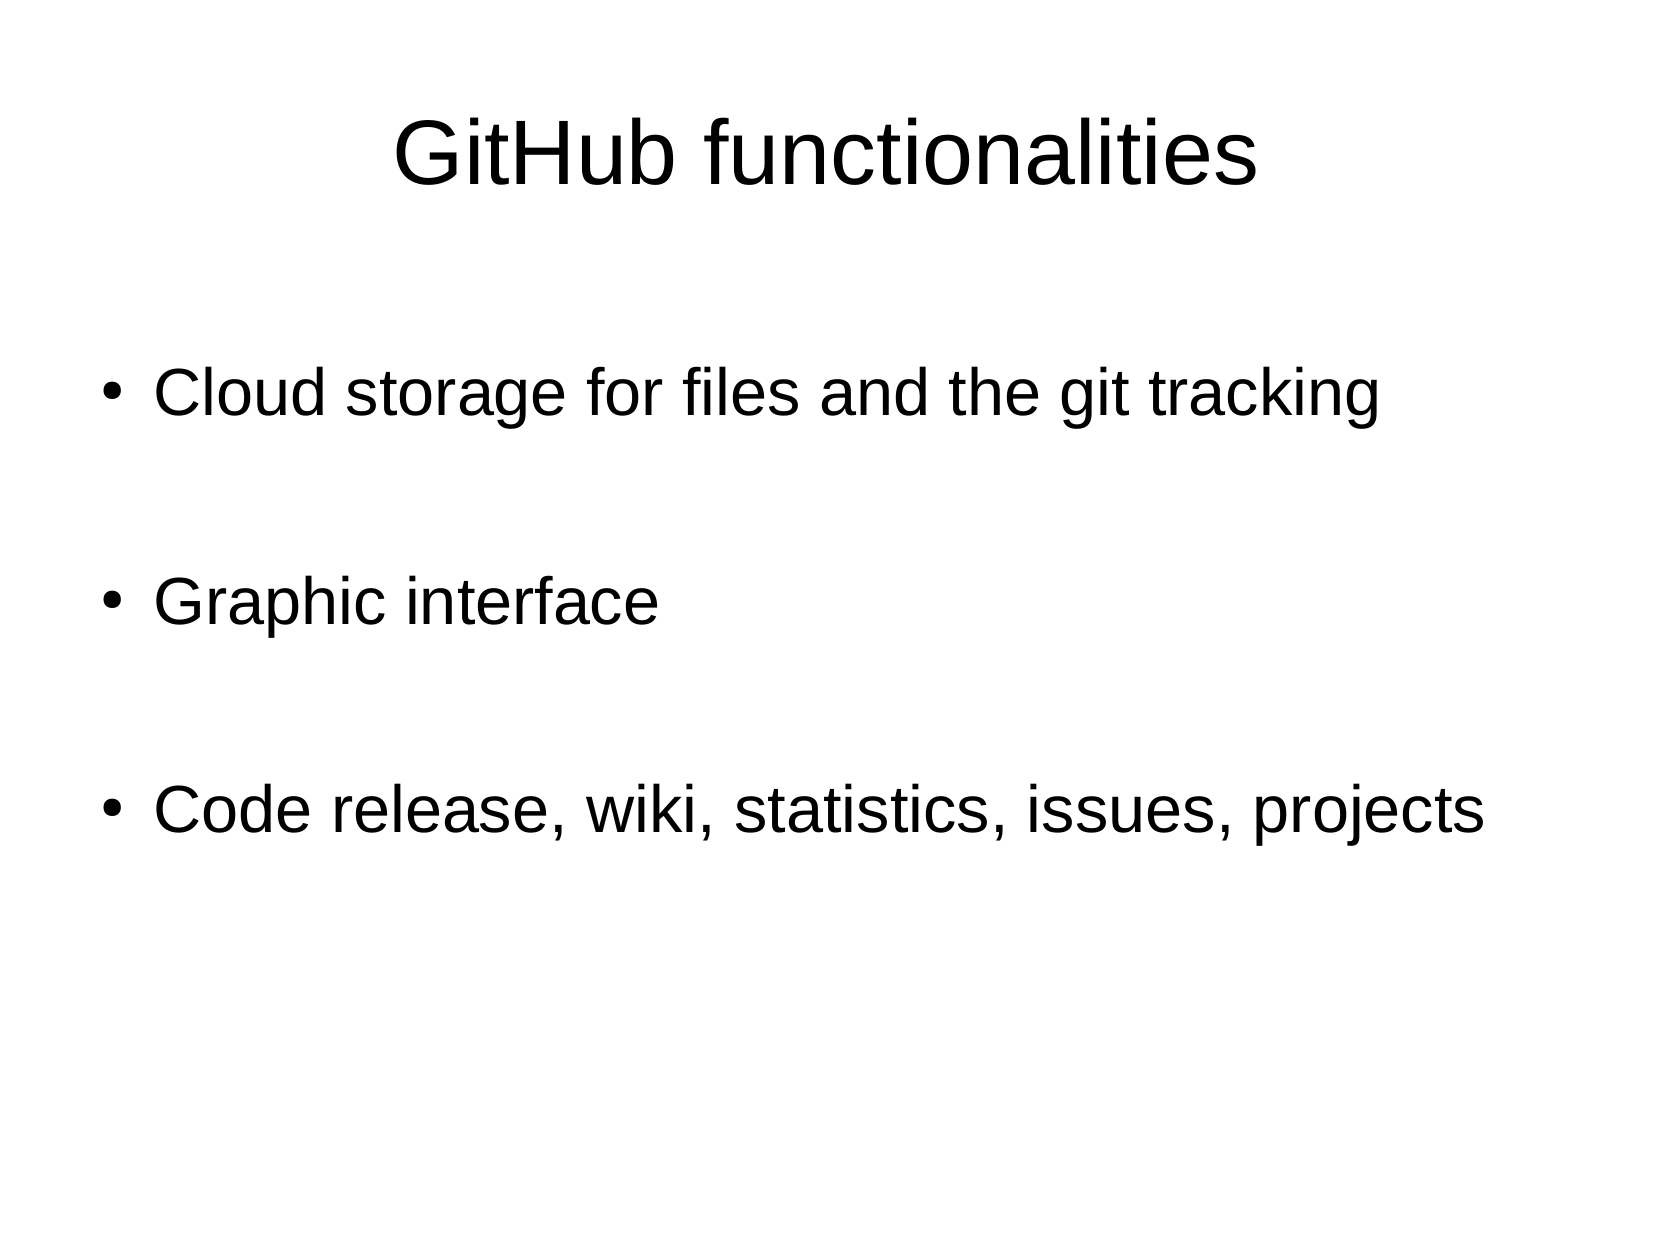

# GitHub functionalities
Cloud storage for files and the git tracking
Graphic interface
Code release, wiki, statistics, issues, projects